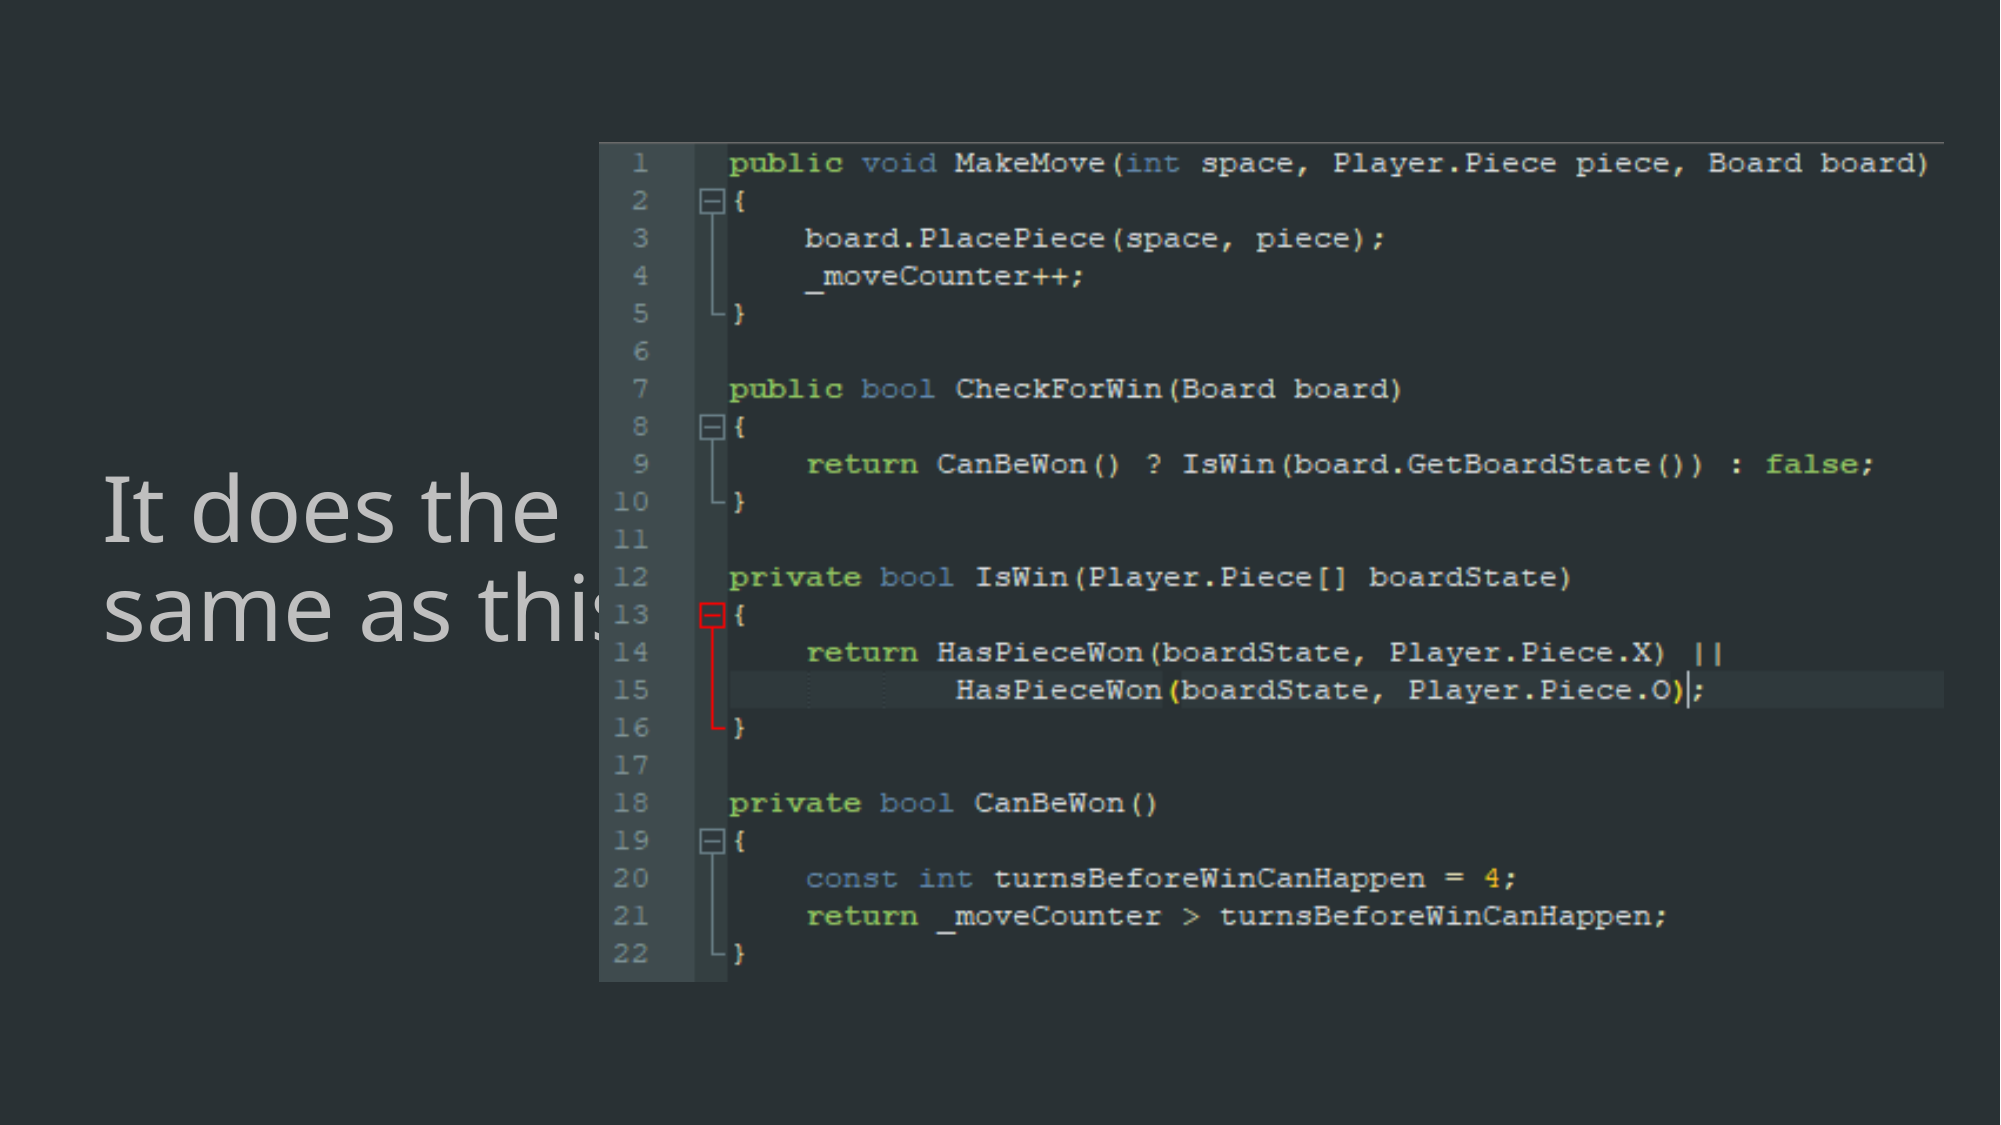

# It does the same as this